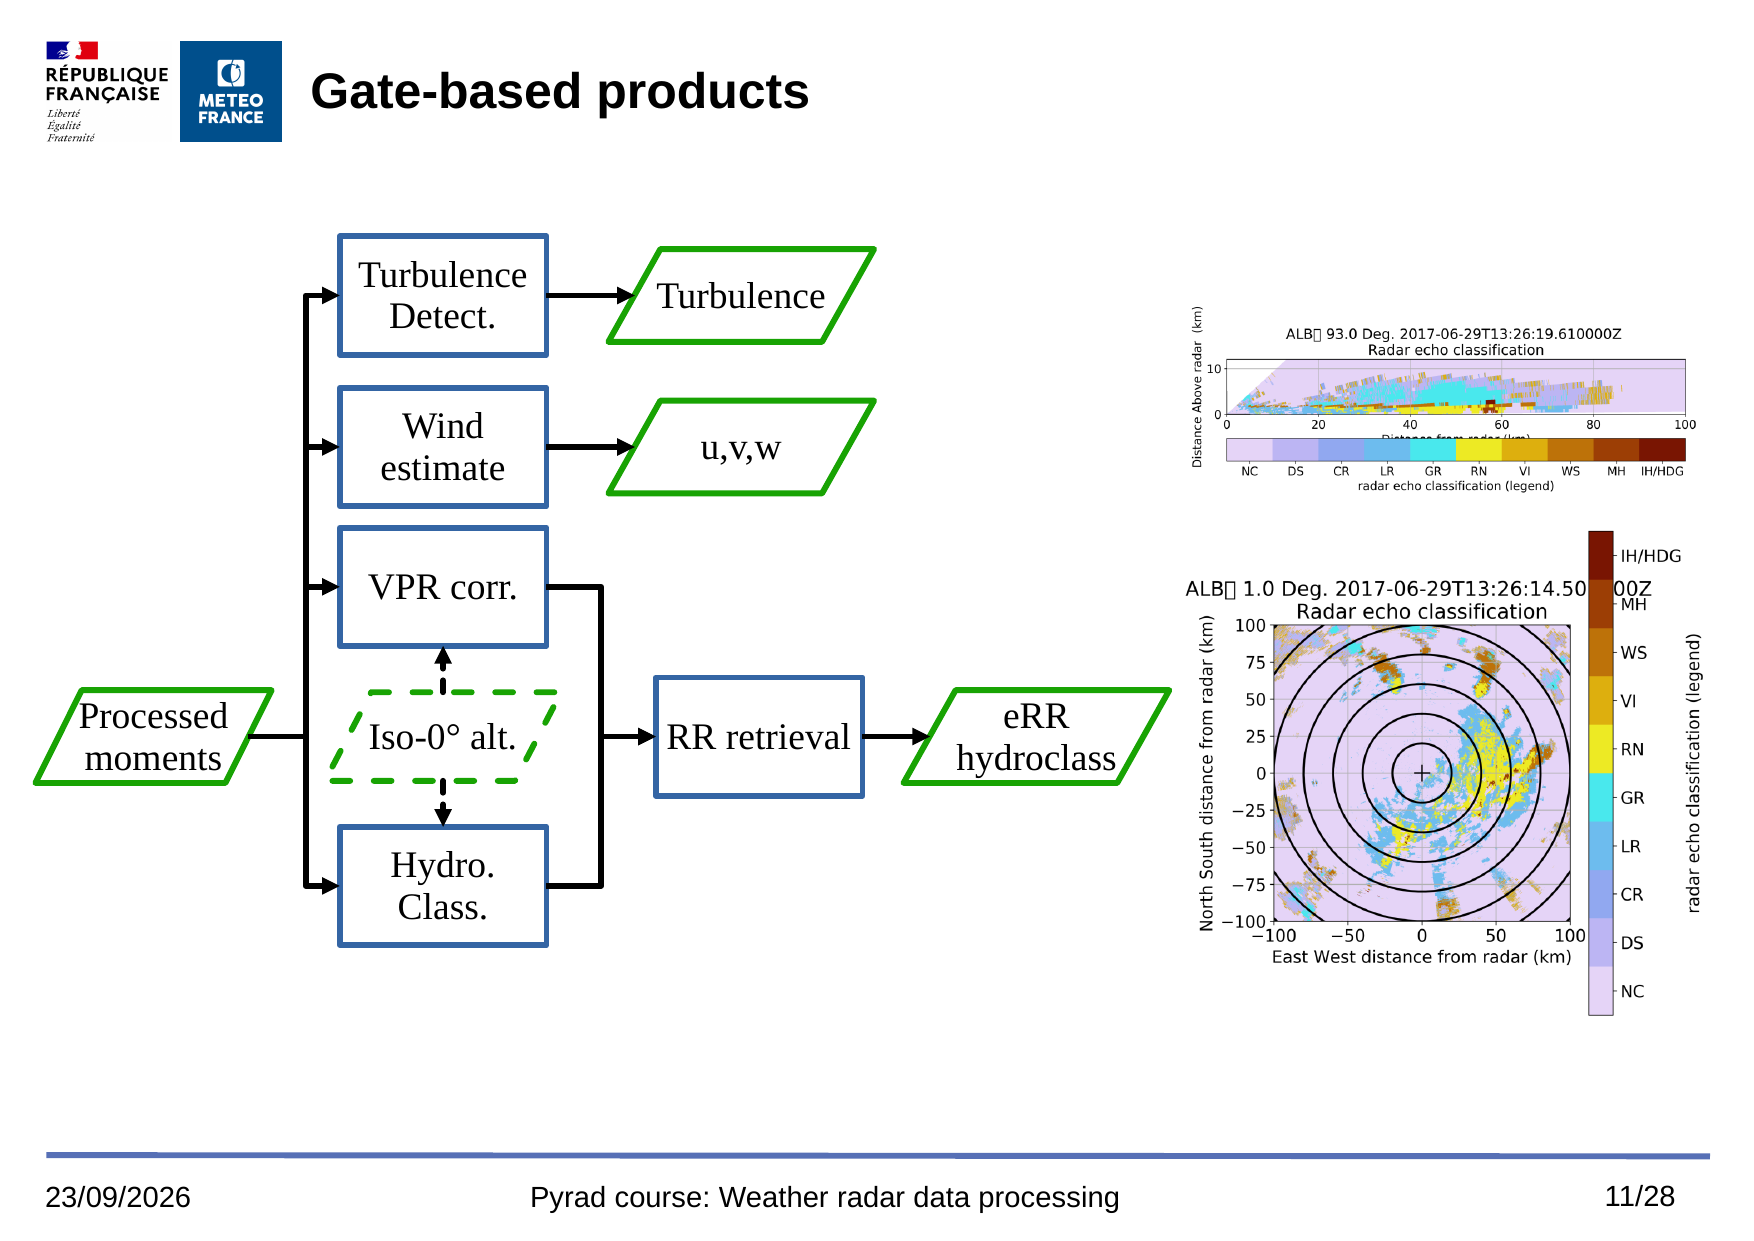

# Gate-based products
Turbulence
Detect.
Turbulence
Wind
estimate
u,v,w
VPR corr.
RR retrieval
Processed
moments
eRR
hydroclass
Iso-0° alt.
Hydro.
Class.
11
Pyrad course: Weather radar data processing